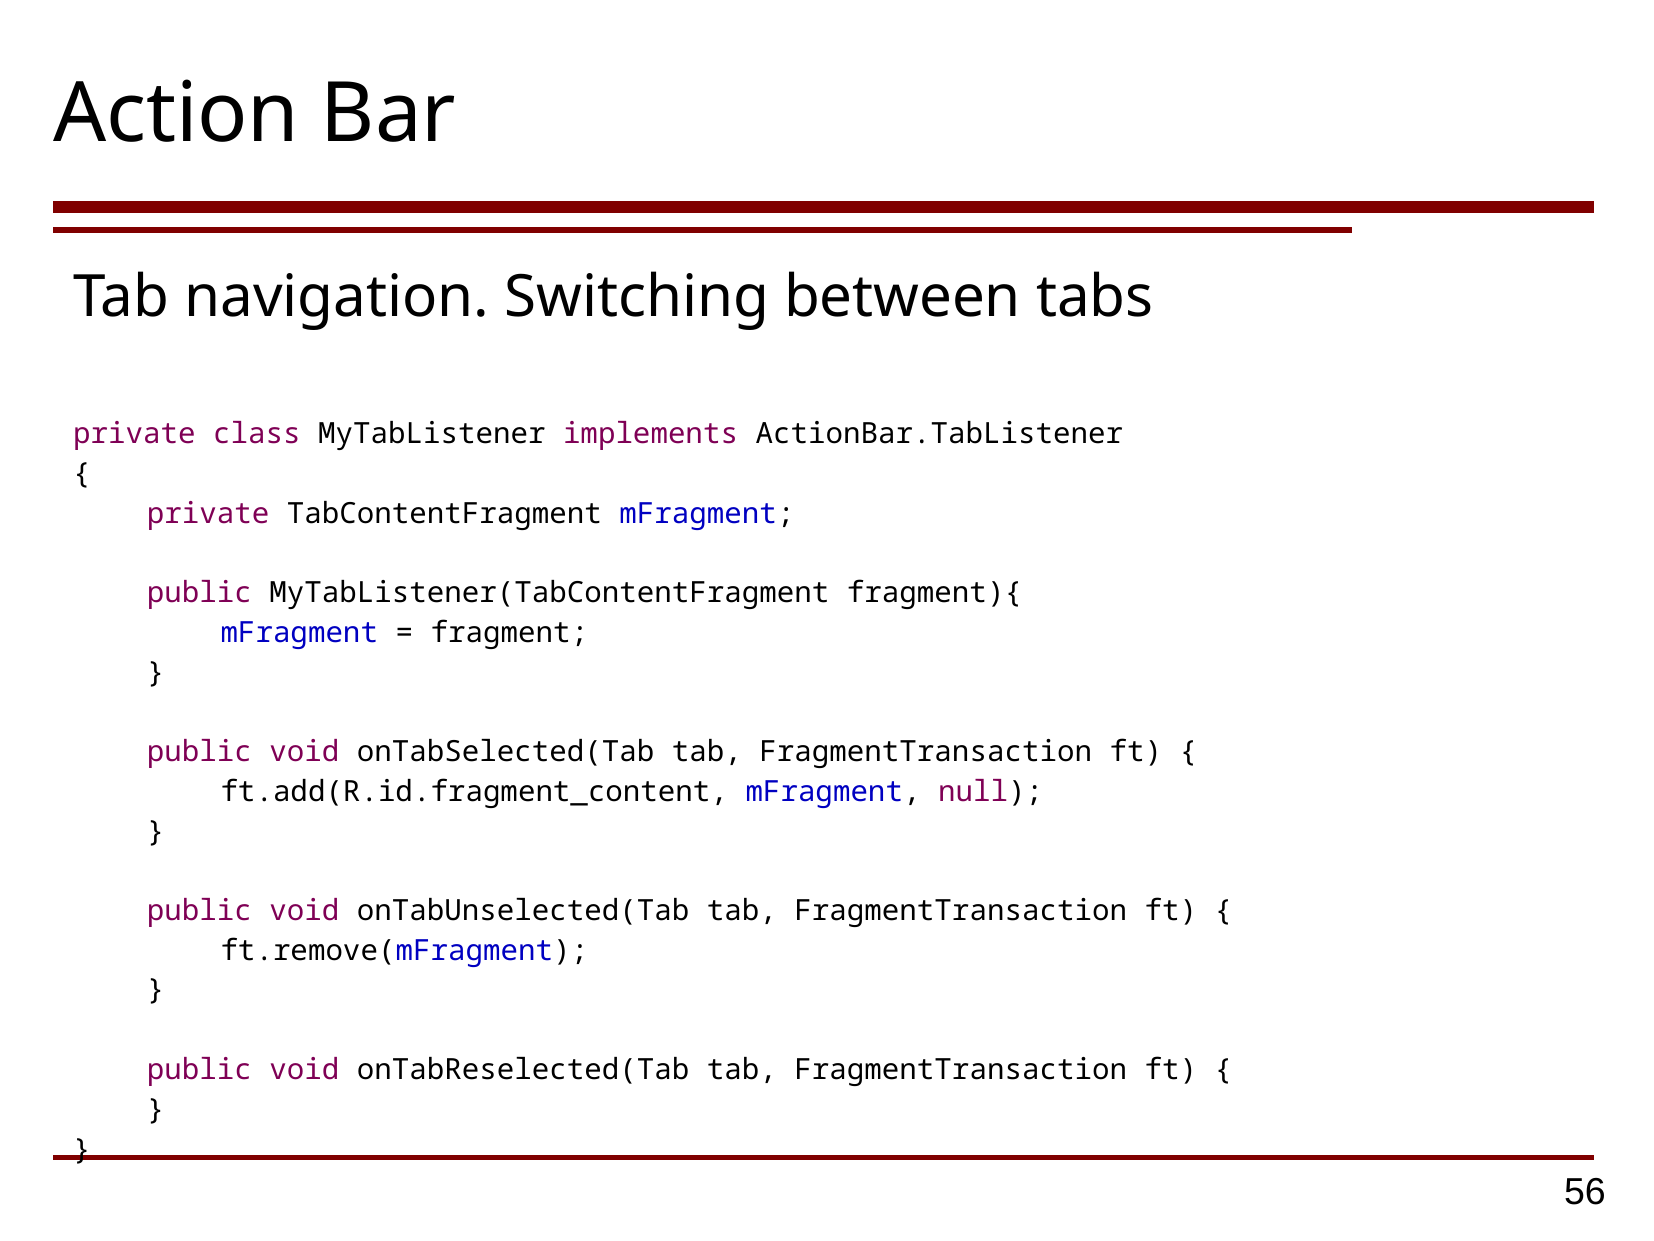

# Action Bar
Tab navigation. Switching between tabs
private class MyTabListener implements ActionBar.TabListener
{
	private TabContentFragment mFragment;
	public MyTabListener(TabContentFragment fragment){
		mFragment = fragment;
	}
	public void onTabSelected(Tab tab, FragmentTransaction ft) {
		ft.add(R.id.fragment_content, mFragment, null);
	}
	public void onTabUnselected(Tab tab, FragmentTransaction ft) {
		ft.remove(mFragment);
	}
	public void onTabReselected(Tab tab, FragmentTransaction ft) {
	}
}